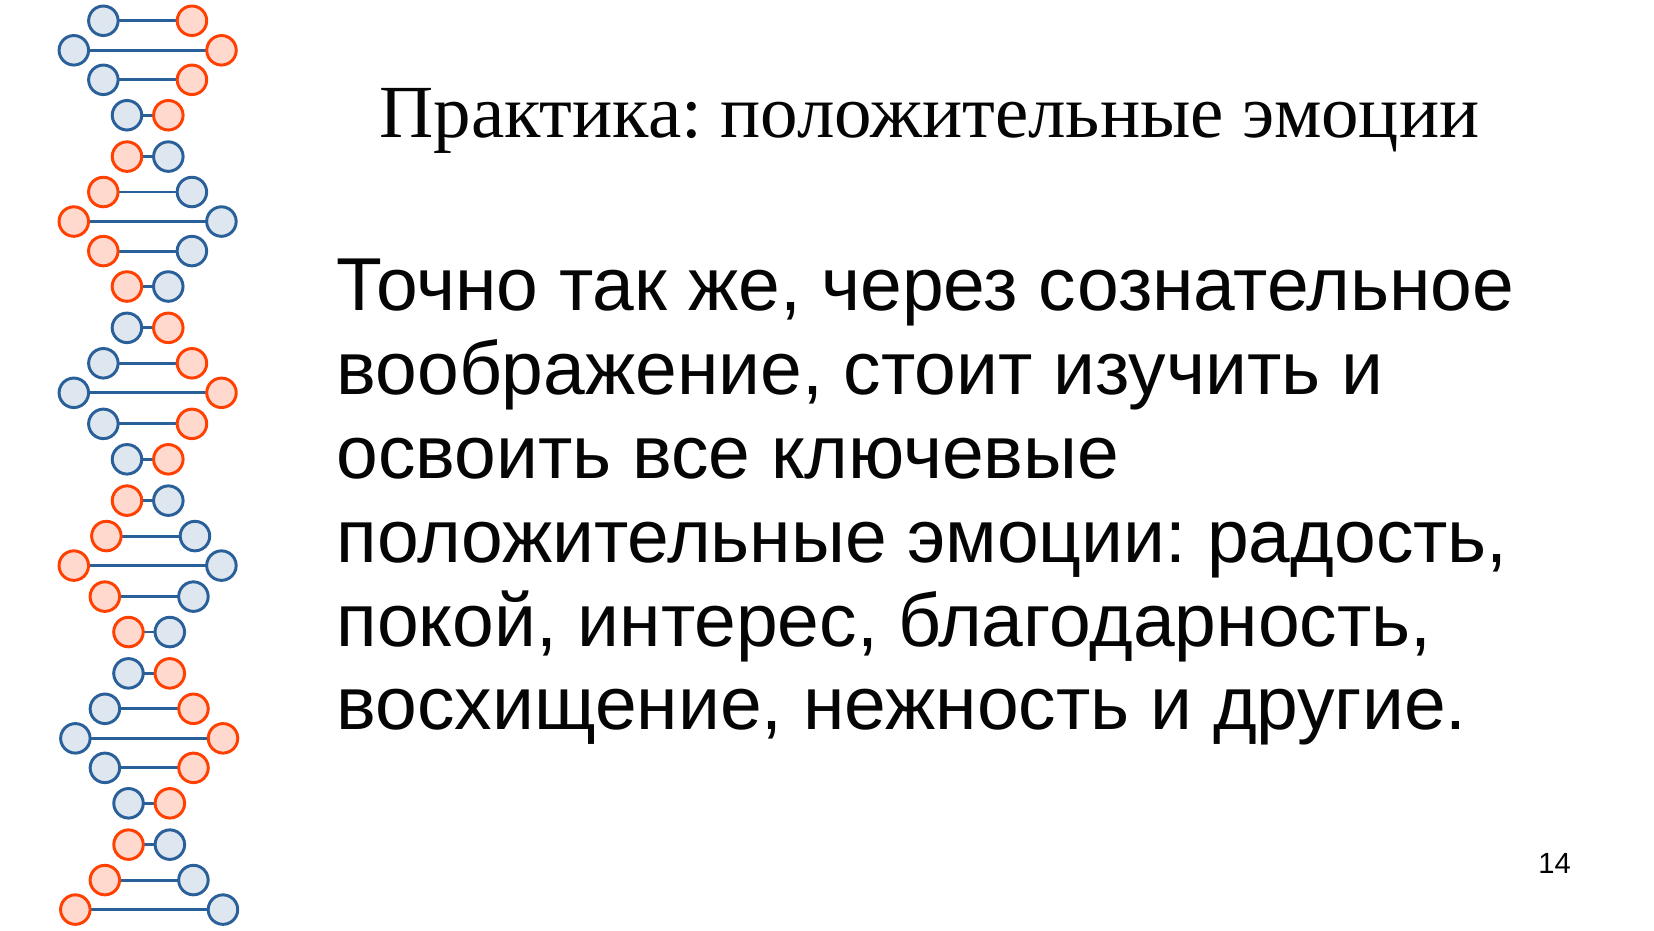

# Практика: положительные эмоции
Точно так же, через сознательное воображение, стоит изучить и освоить все ключевые положительные эмоции: радость, покой, интерес, благодарность, восхищение, нежность и другие.
14